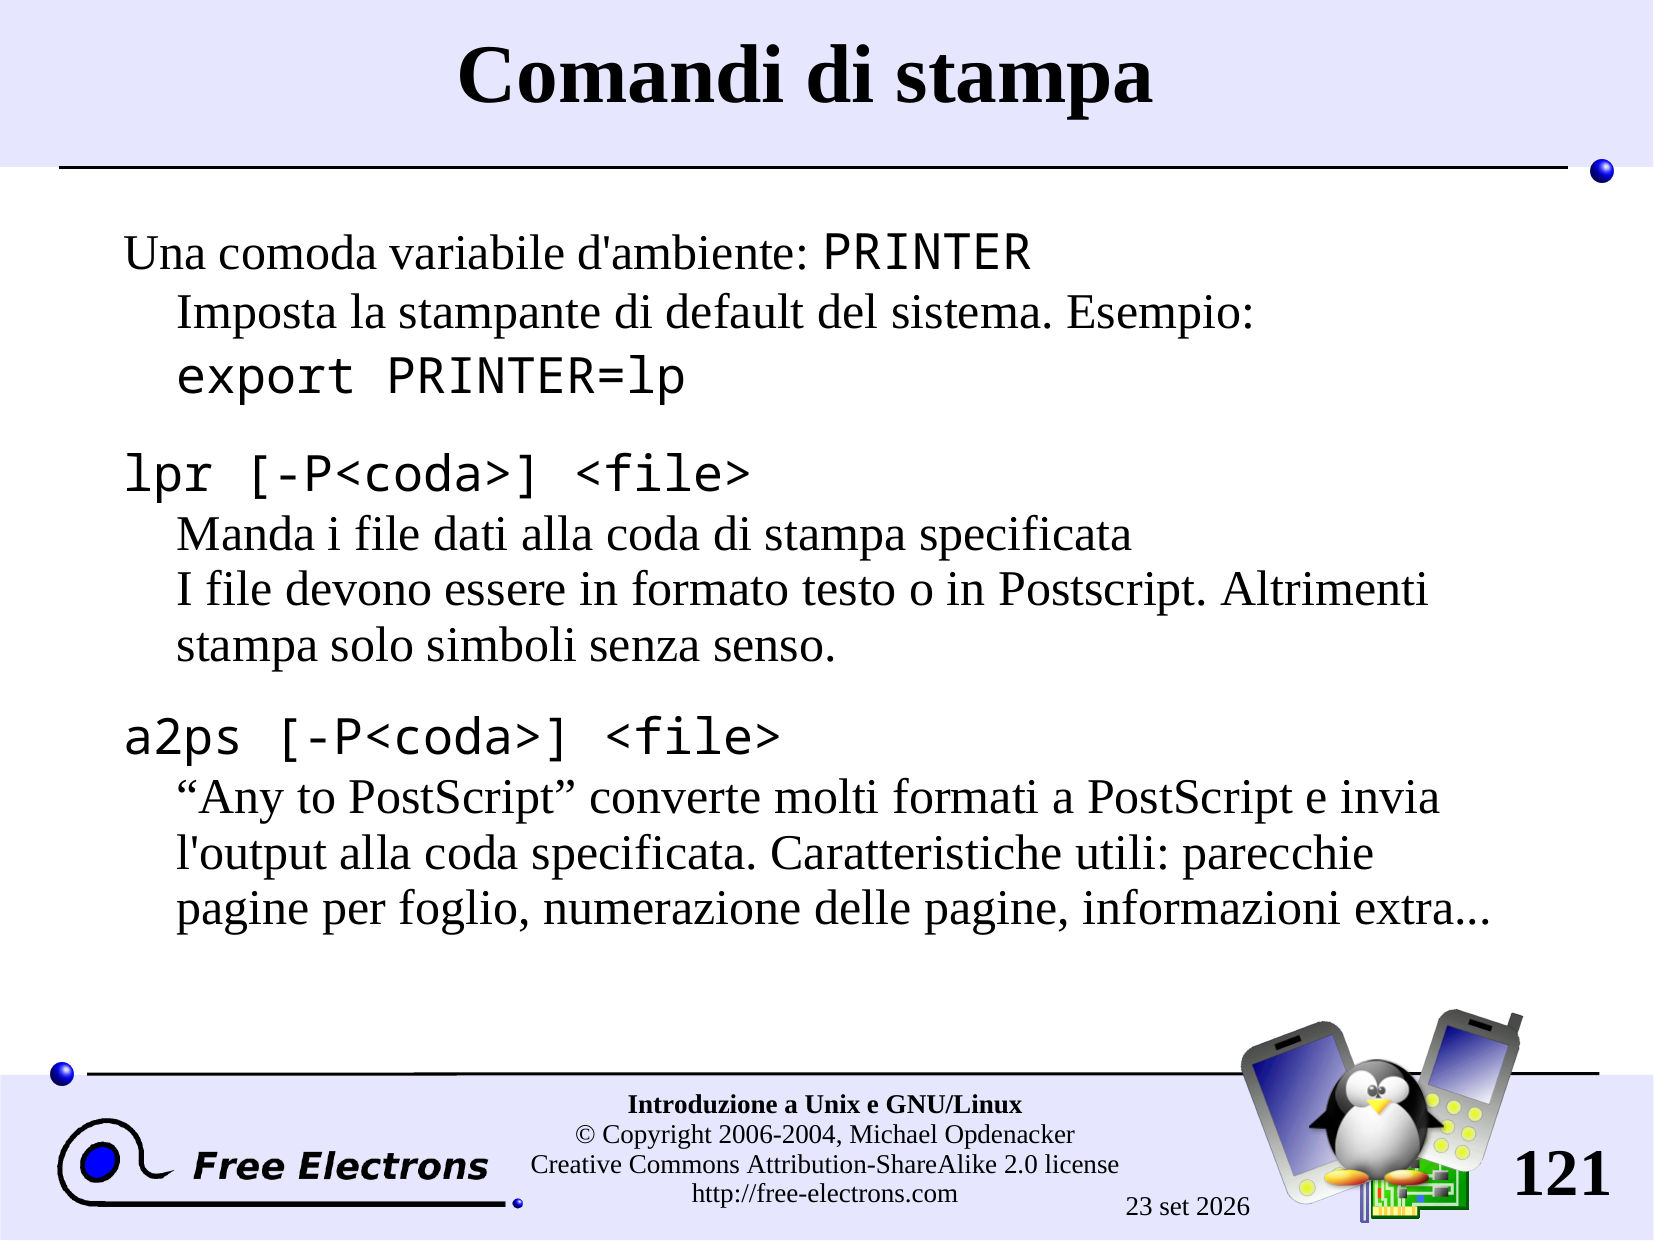

# Comandi di stampa
Una comoda variabile d'ambiente: PRINTER
Imposta la stampante di default del sistema. Esempio:
export PRINTER=lp
lpr [-P<coda>] <file>
Manda i file dati alla coda di stampa specificata
I file devono essere in formato testo o in Postscript. Altrimenti stampa solo simboli senza senso.
a2ps [-P<coda>] <file>
“Any to PostScript” converte molti formati a PostScript e invia l'output alla coda specificata. Caratteristiche utili: parecchie pagine per foglio, numerazione delle pagine, informazioni extra...